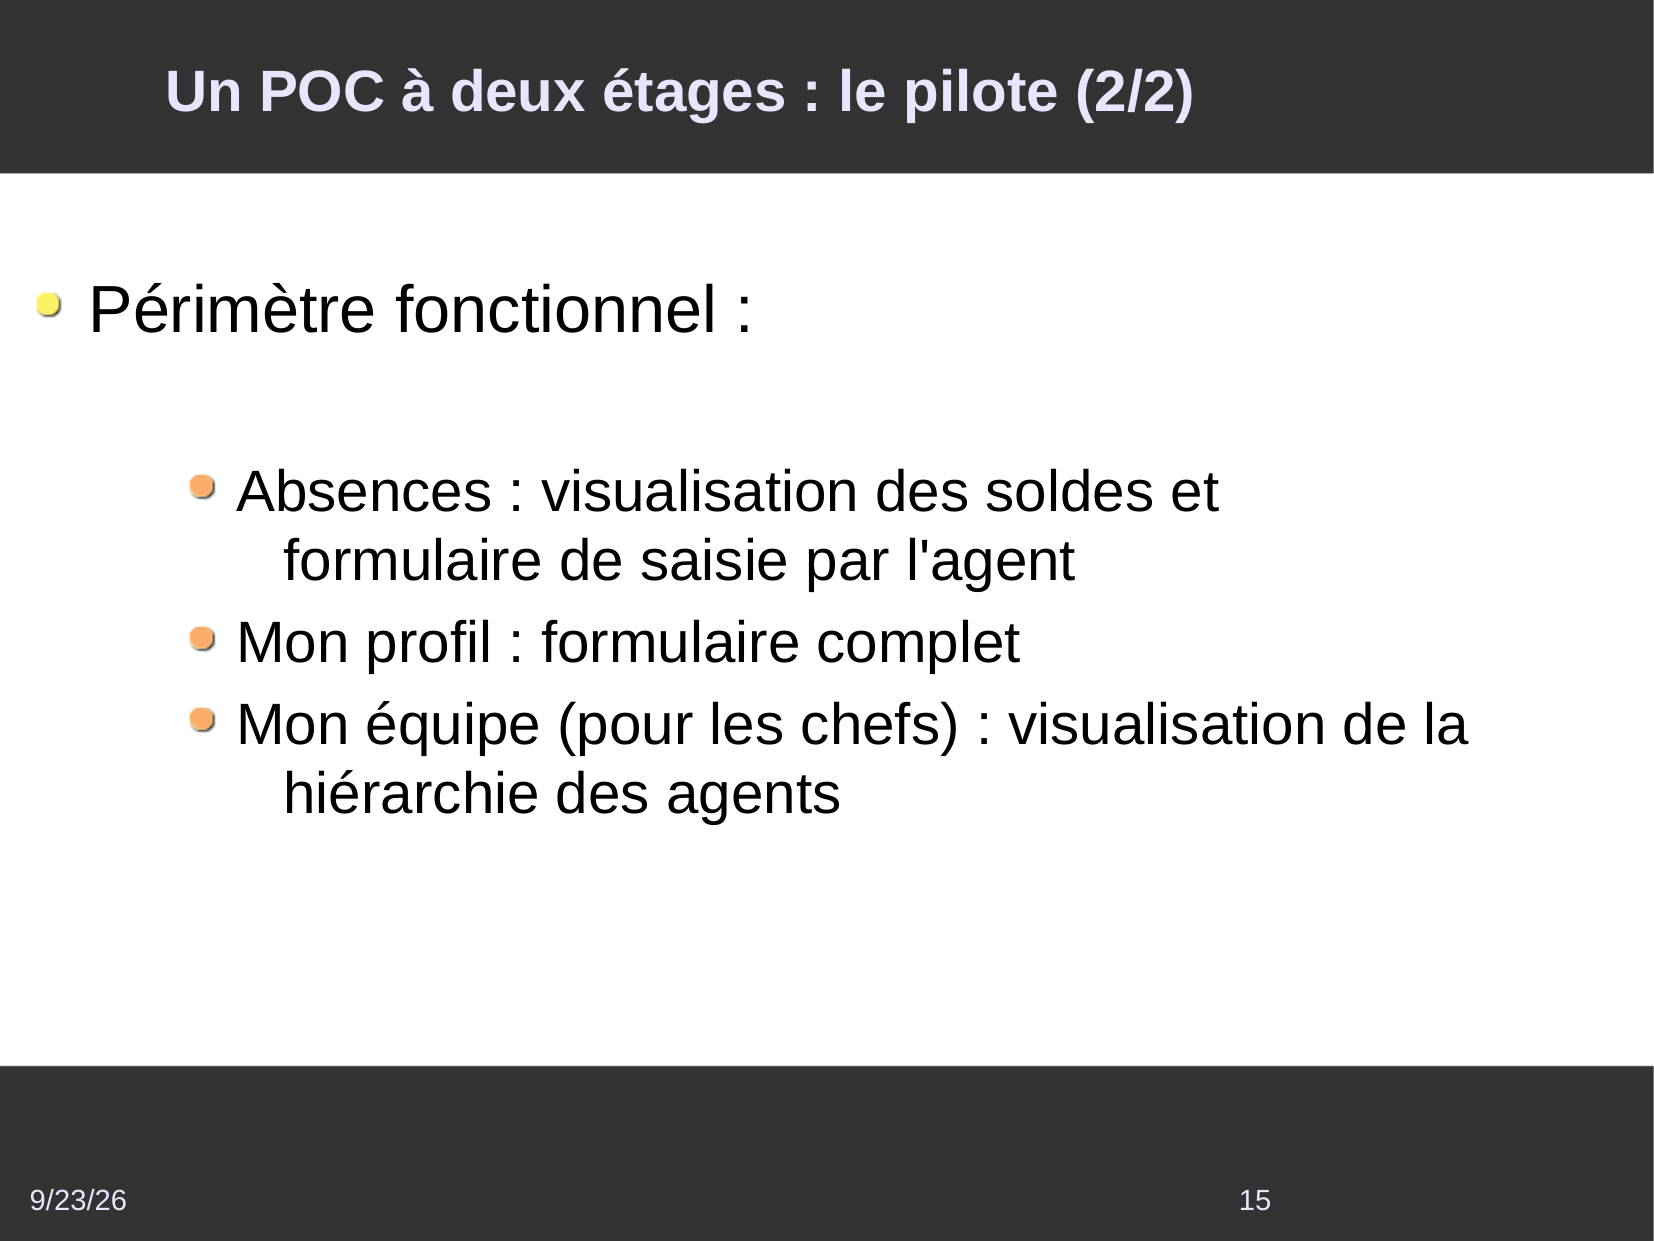

# Un POC à deux étages : le pilote (2/2)
Périmètre fonctionnel :
Absences : visualisation des soldes et formulaire de saisie par l'agent
Mon profil : formulaire complet
Mon équipe (pour les chefs) : visualisation de la hiérarchie des agents